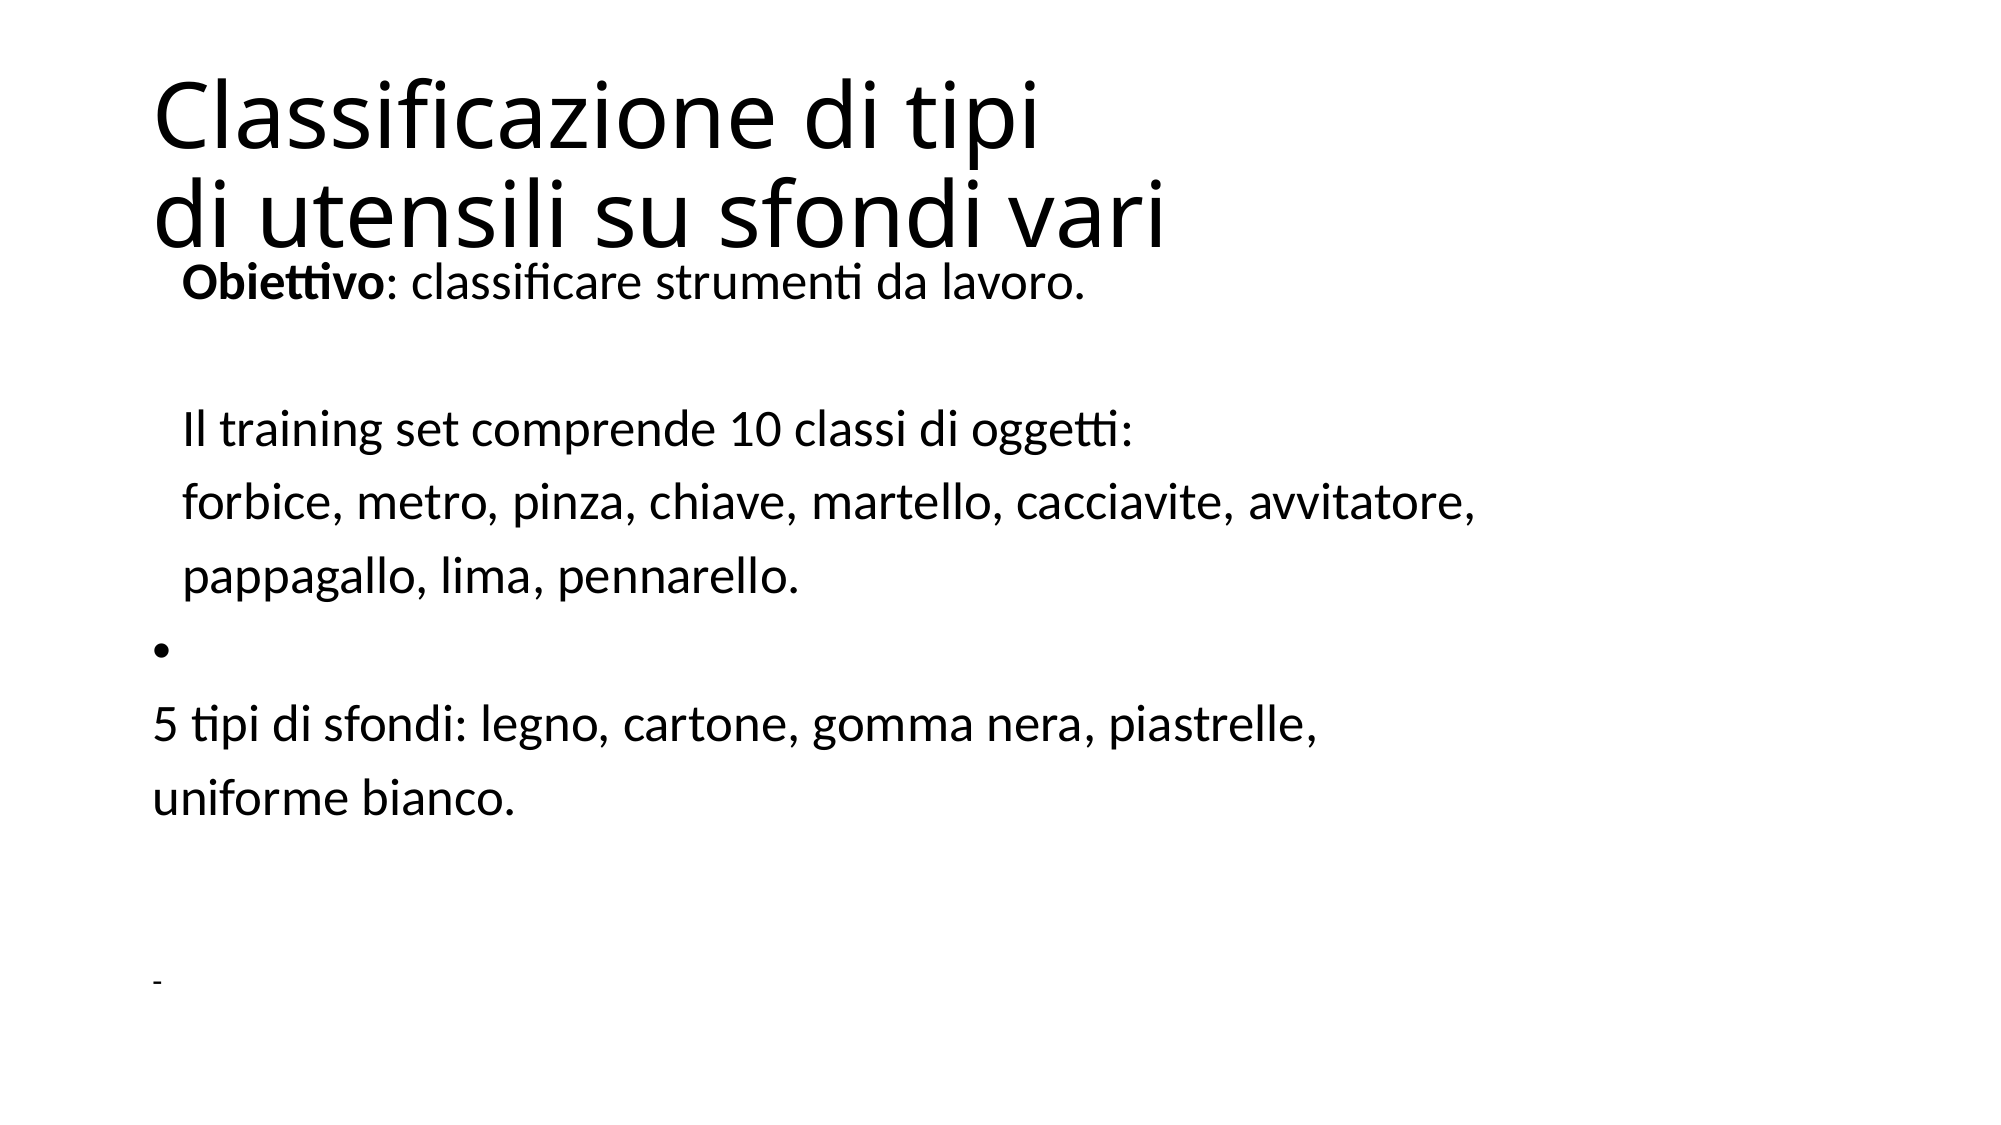

# Classificazione di tipi di utensili su sfondi vari
Obiettivo: classificare strumenti da lavoro.
Il training set comprende 10 classi di oggetti:
forbice, metro, pinza, chiave, martello, cacciavite, avvitatore,
pappagallo, lima, pennarello.
5 tipi di sfondi: legno, cartone, gomma nera, piastrelle,
uniforme bianco.